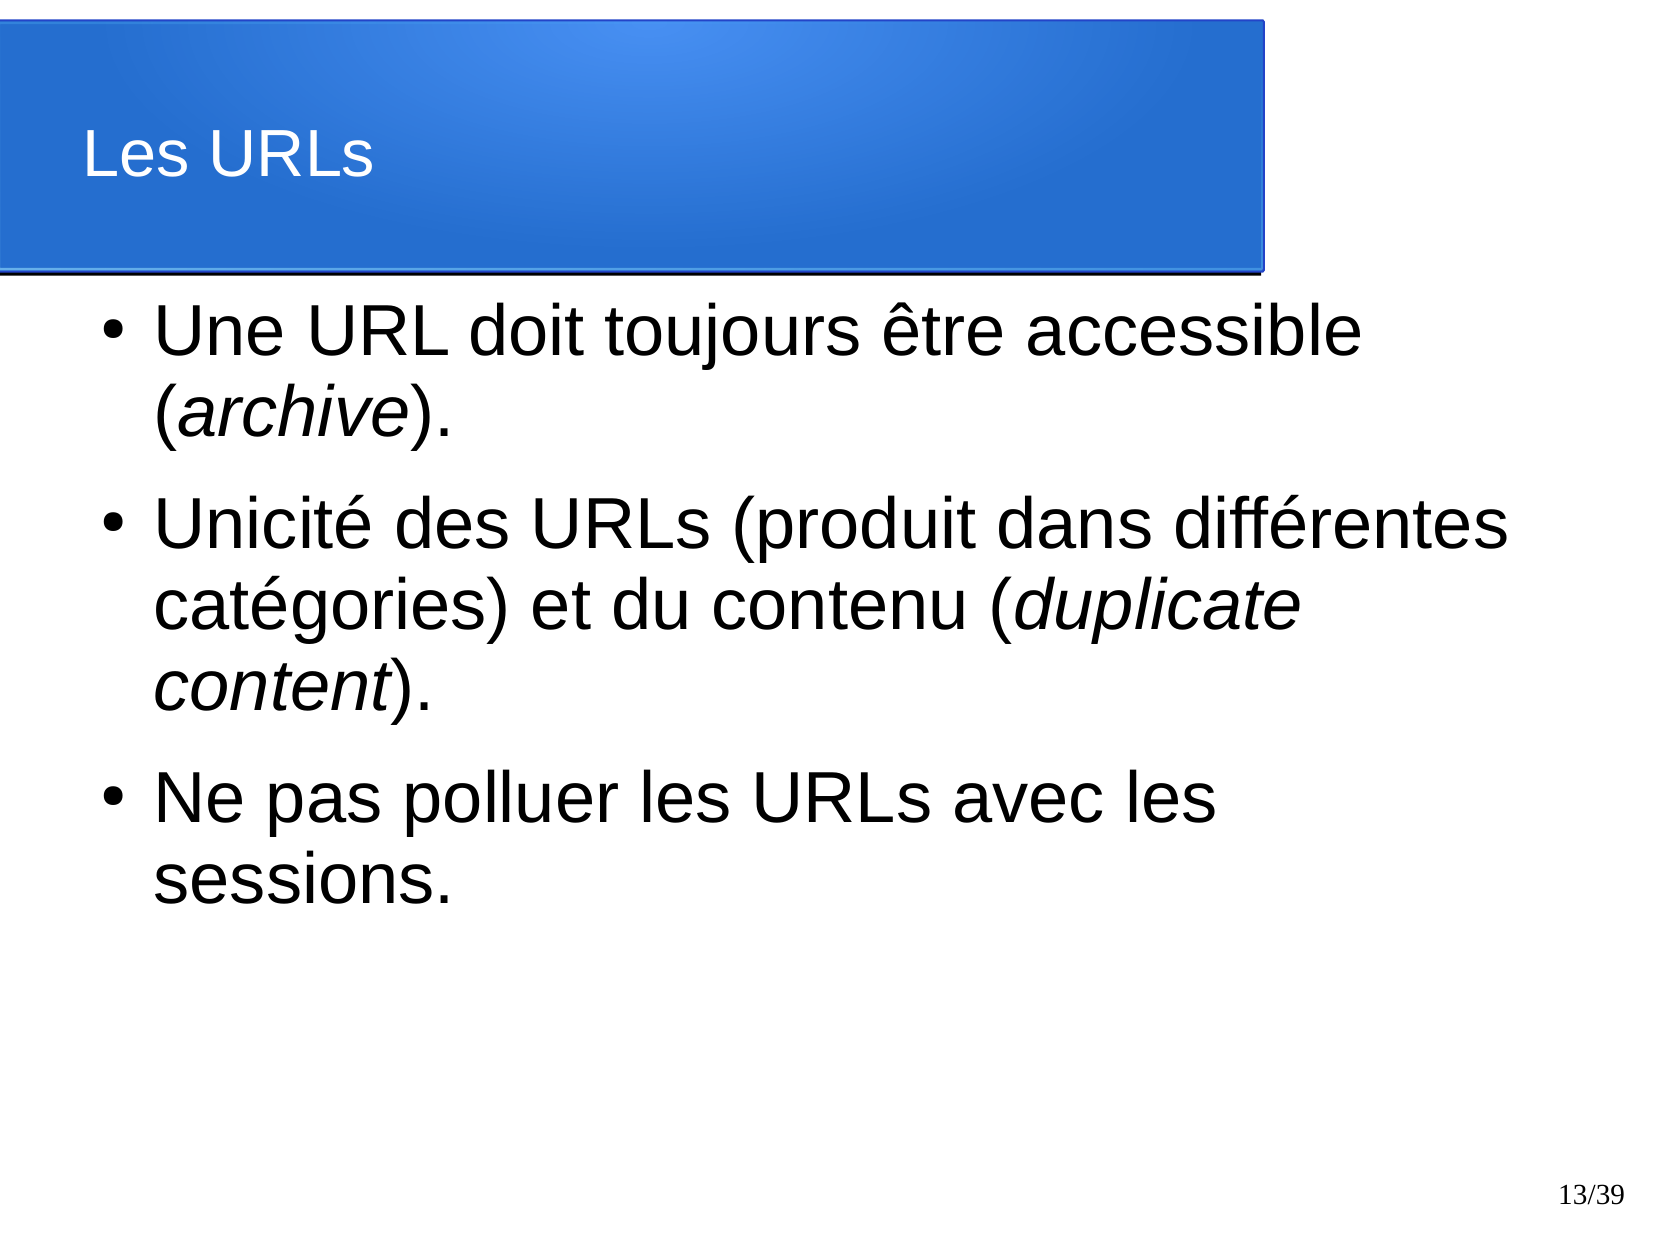

# Les URLs
Une URL doit toujours être accessible (archive).
Unicité des URLs (produit dans différentes catégories) et du contenu (duplicate content).
Ne pas polluer les URLs avec les sessions.